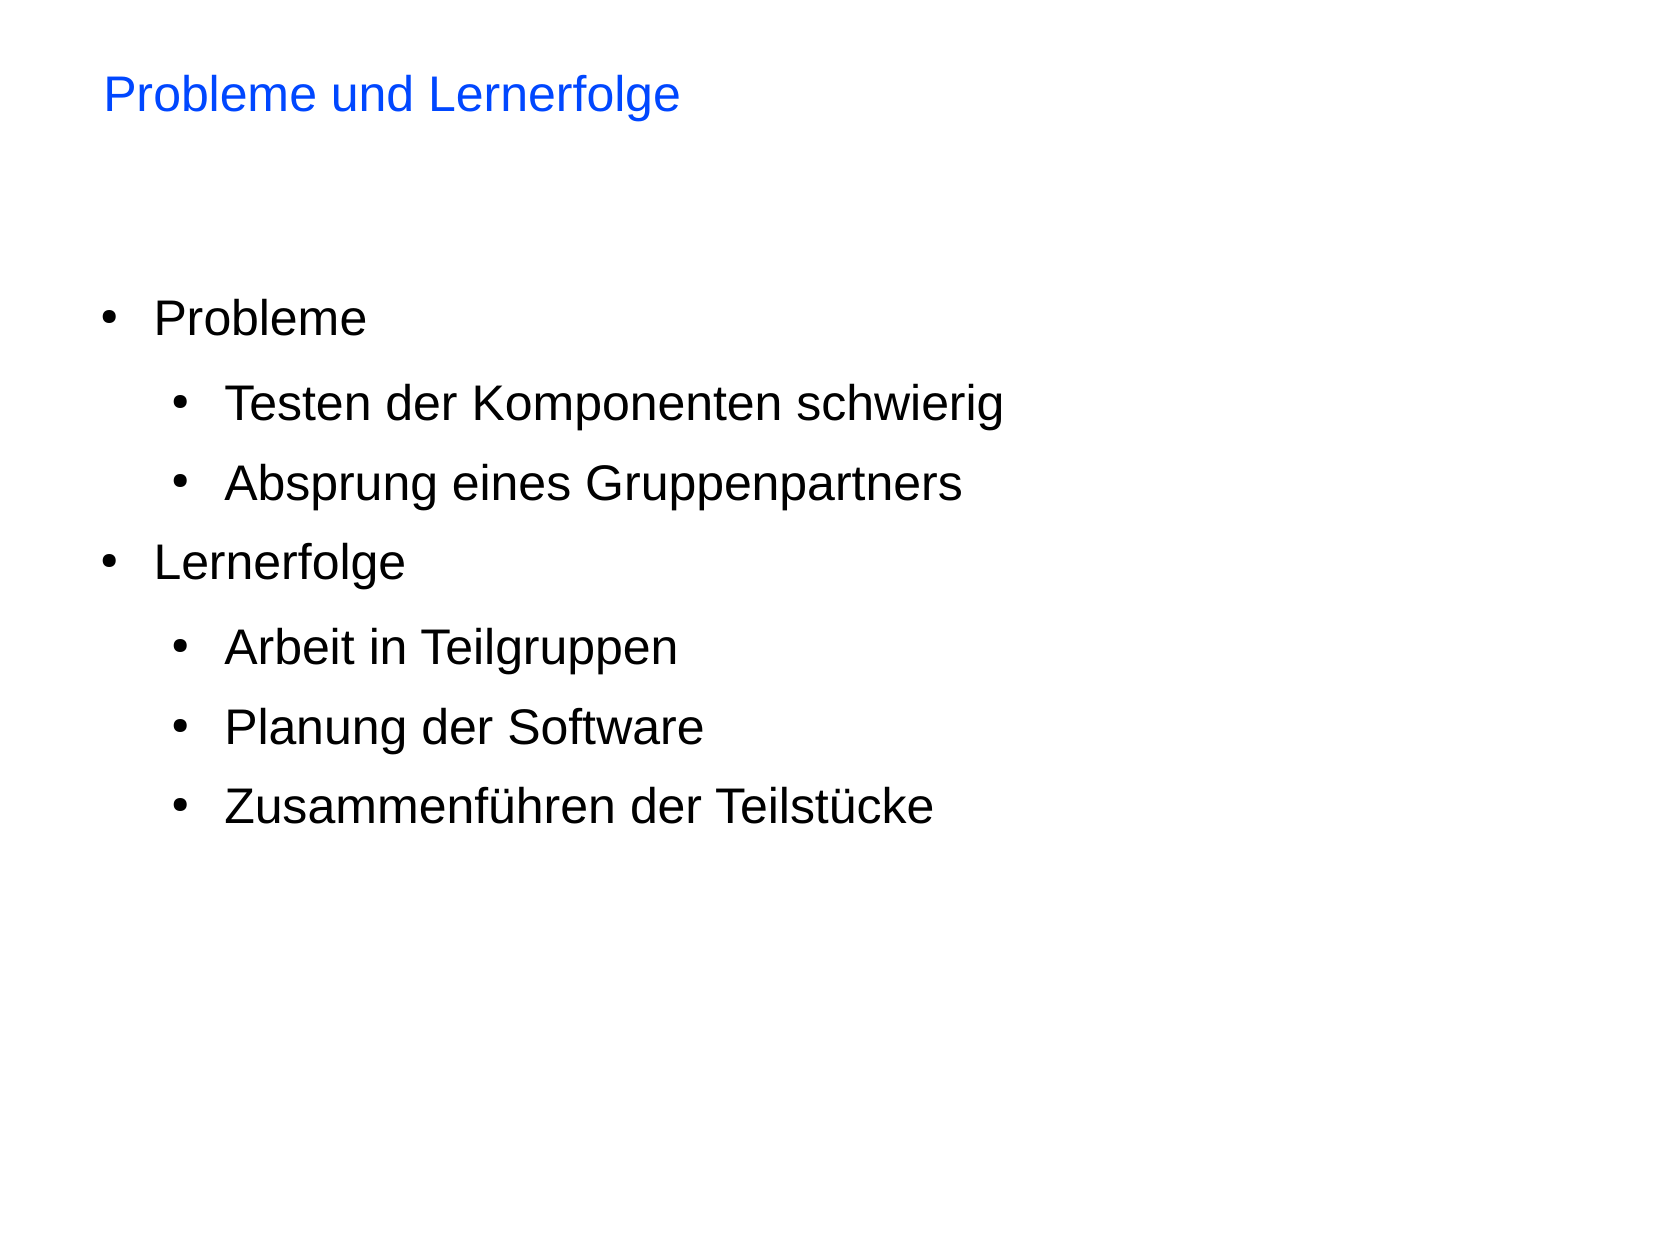

Probleme und Lernerfolge
# Probleme
Testen der Komponenten schwierig
Absprung eines Gruppenpartners
Lernerfolge
Arbeit in Teilgruppen
Planung der Software
Zusammenführen der Teilstücke